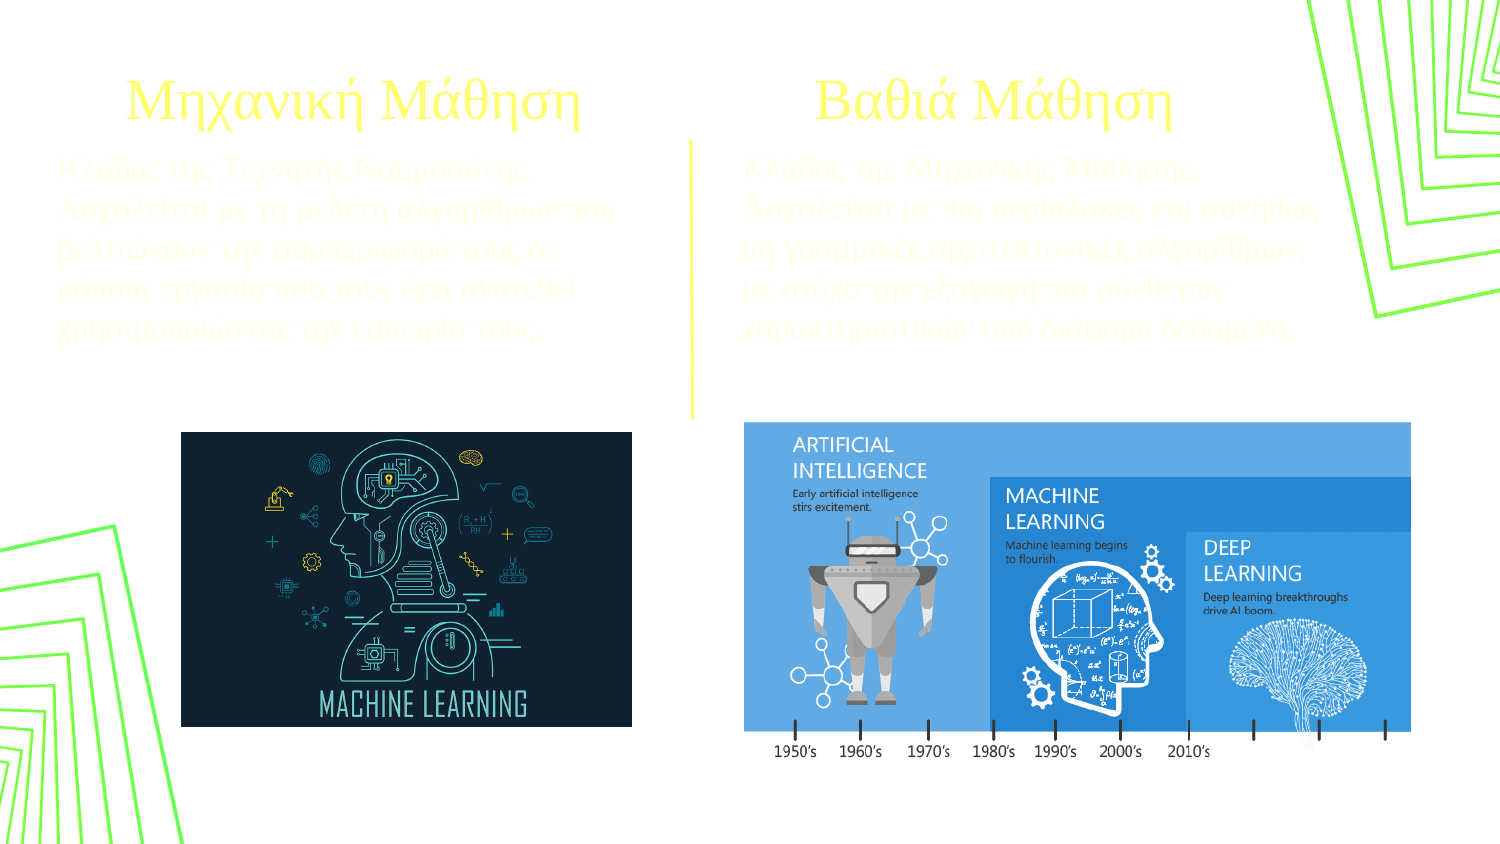

# Μηχανική Μάθηση                Βαθιά Μάθηση
Κλάδος της Μηχανικής Μάθησης.
Ασχολείται με πιο περίπλοκες και συνήθως μη γραμμικές αρχιτεκτονικές αλγορίθμων, με στόχο την εξαγωγή πιο σύνθετων χαρακτηριστικών από διάφορα δεδομένα.
Κλάδος της Τεχνητής Νοημοσύνης.
Ασχολείται με τη μελέτη αλγορίθμων που βελτιώνουν την συμπεριφορά τους σε κάποια εργασία που τους έχει ανατεθεί χρησιμοποιώντας την εμπειρία τους.